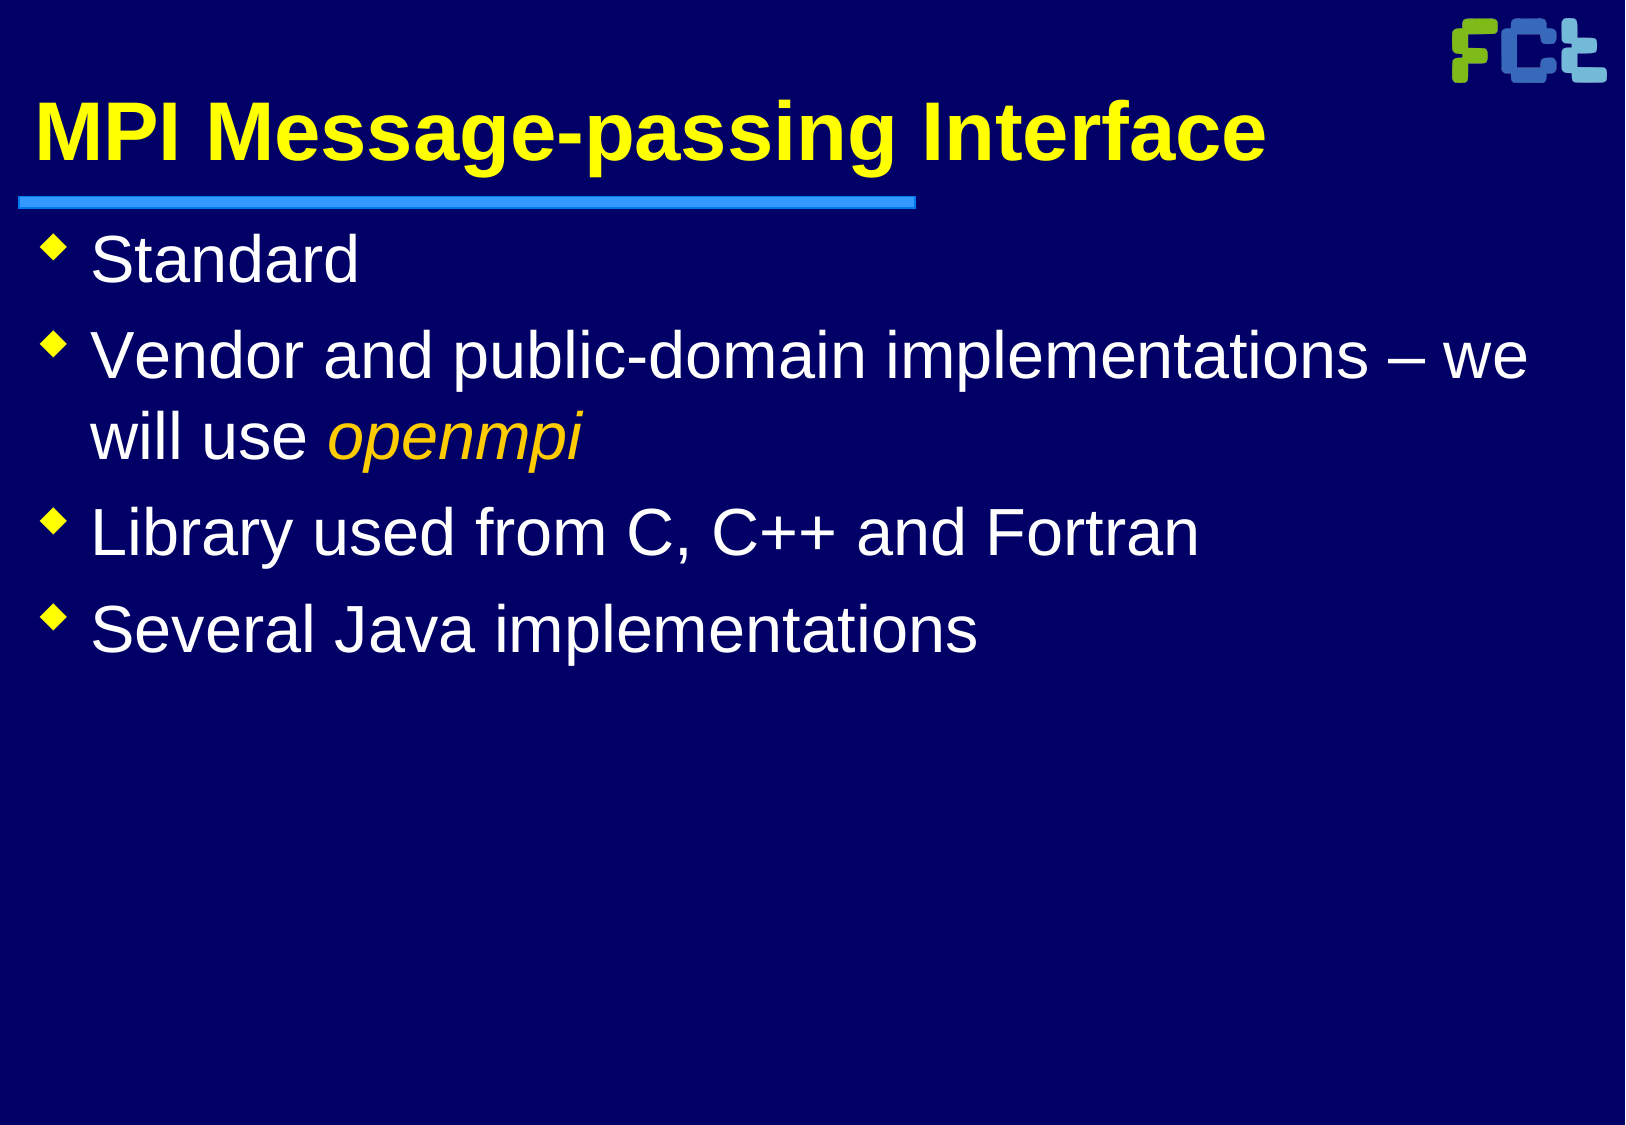

# MPI Message-passing Interface
Standard
Vendor and public-domain implementations – we will use openmpi
Library used from C, C++ and Fortran
Several Java implementations